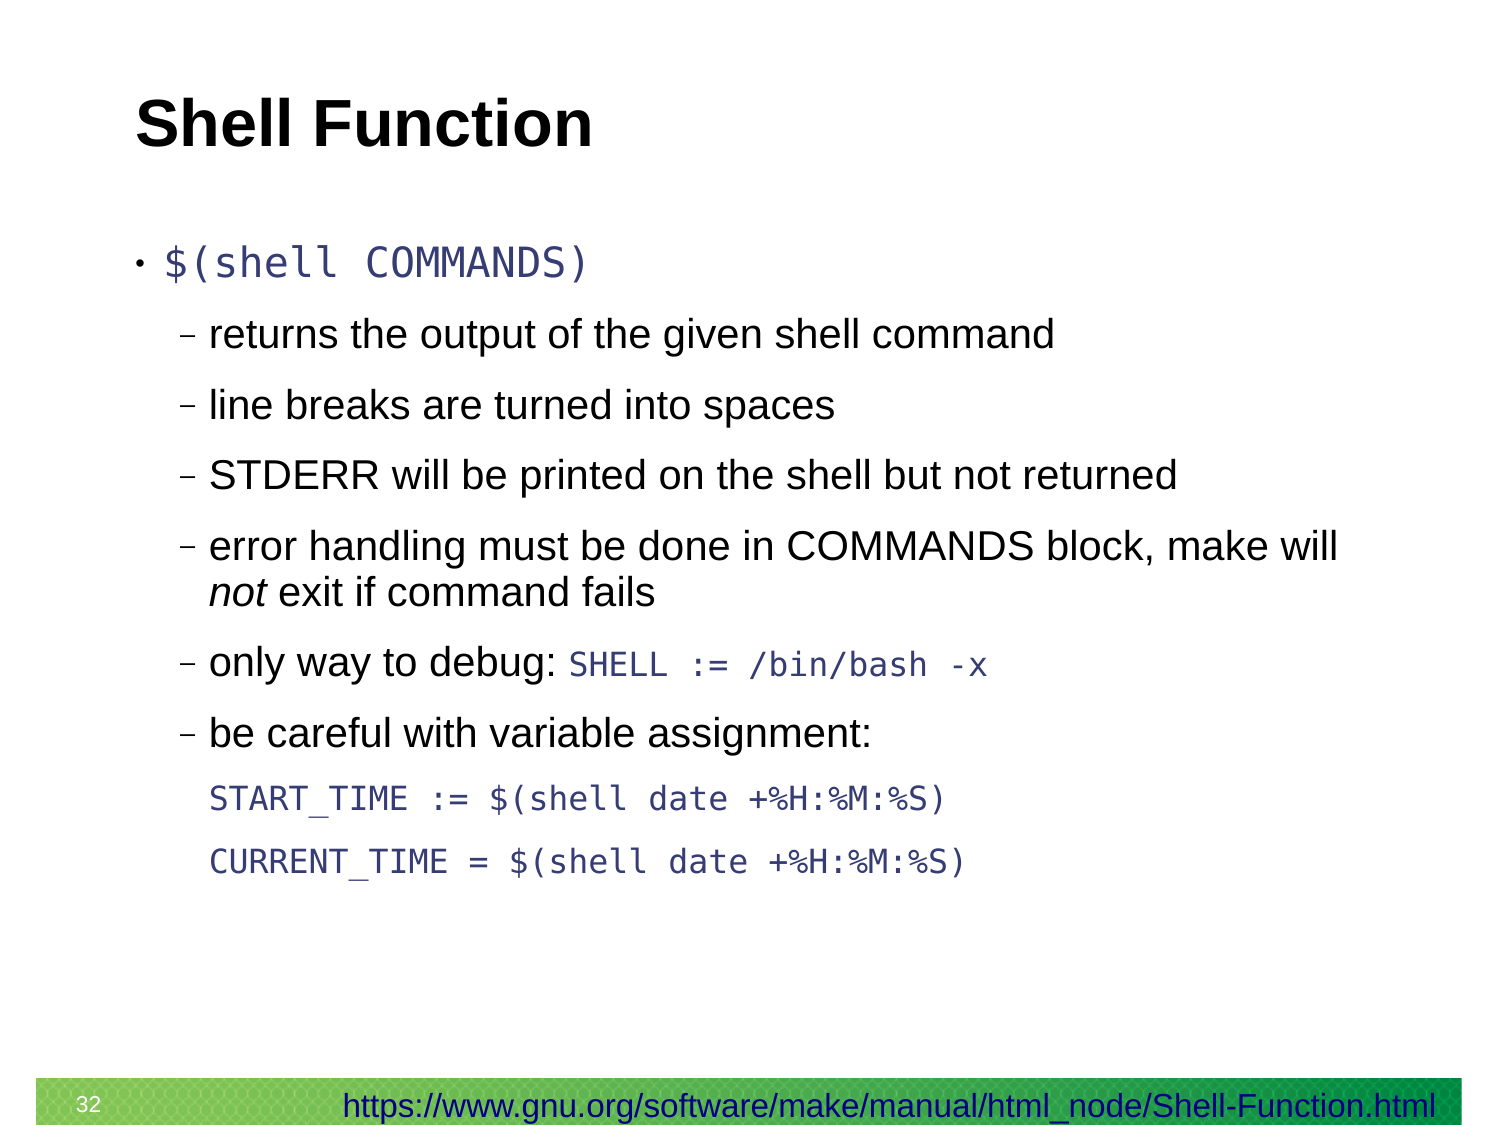

# Shell Function
$(shell COMMANDS)
returns the output of the given shell command
line breaks are turned into spaces
STDERR will be printed on the shell but not returned
error handling must be done in COMMANDS block, make will not exit if command fails
only way to debug: SHELL := /bin/bash -x
be careful with variable assignment:
START_TIME := $(shell date +%H:%M:%S)
CURRENT_TIME = $(shell date +%H:%M:%S)
https://www.gnu.org/software/make/manual/html_node/Shell-Function.html